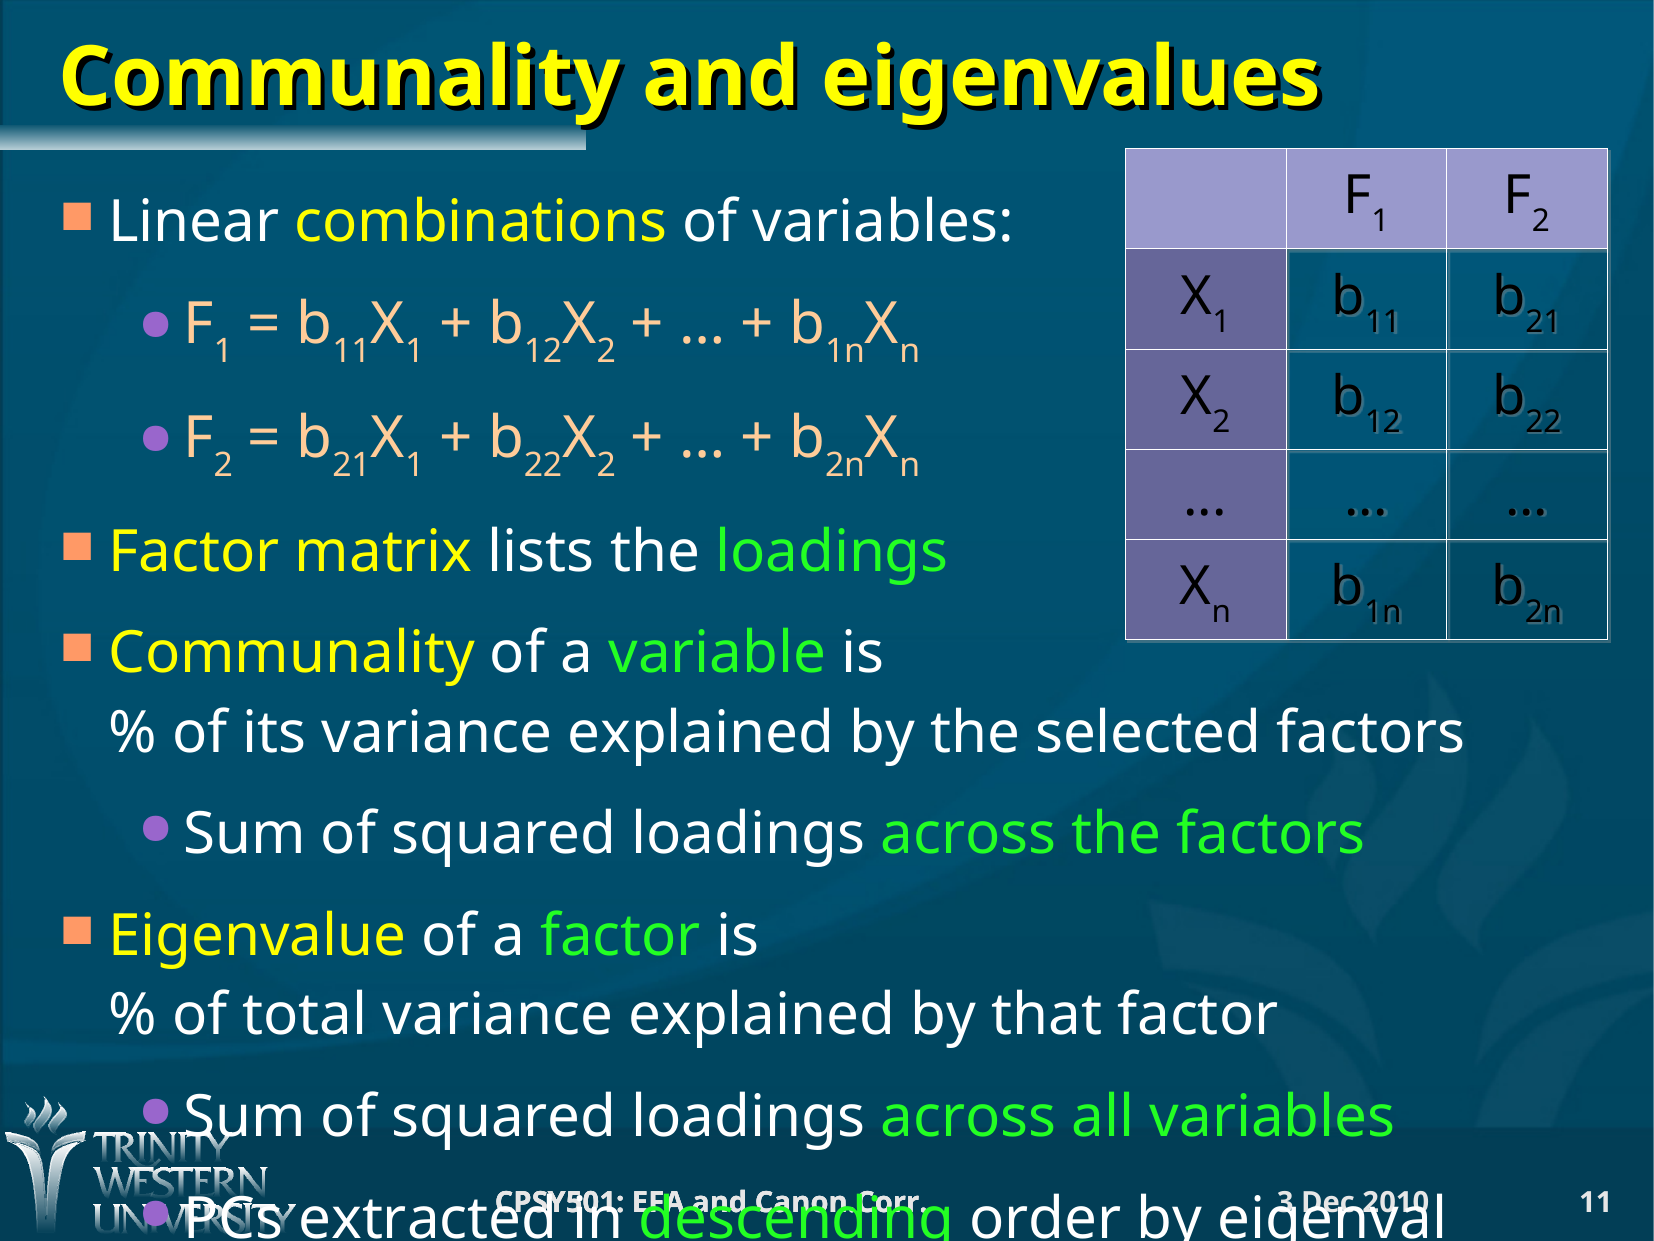

# Communality and eigenvalues
| | F1 | F2 |
| --- | --- | --- |
| X1 | b11 | b21 |
| X2 | b12 | b22 |
| ... | ... | ... |
| Xn | b1n | b2n |
Linear combinations of variables:
F1 = b11X1 + b12X2 + … + b1nXn
F2 = b21X1 + b22X2 + … + b2nXn
Factor matrix lists the loadings
Communality of a variable is
% of its variance explained by the selected factors
Sum of squared loadings across the factors
Eigenvalue of a factor is
% of total variance explained by that factor
Sum of squared loadings across all variables
PCs extracted in descending order by eigenval
CPSY501: EFA and Canon.Corr.
3 Dec 2010
11